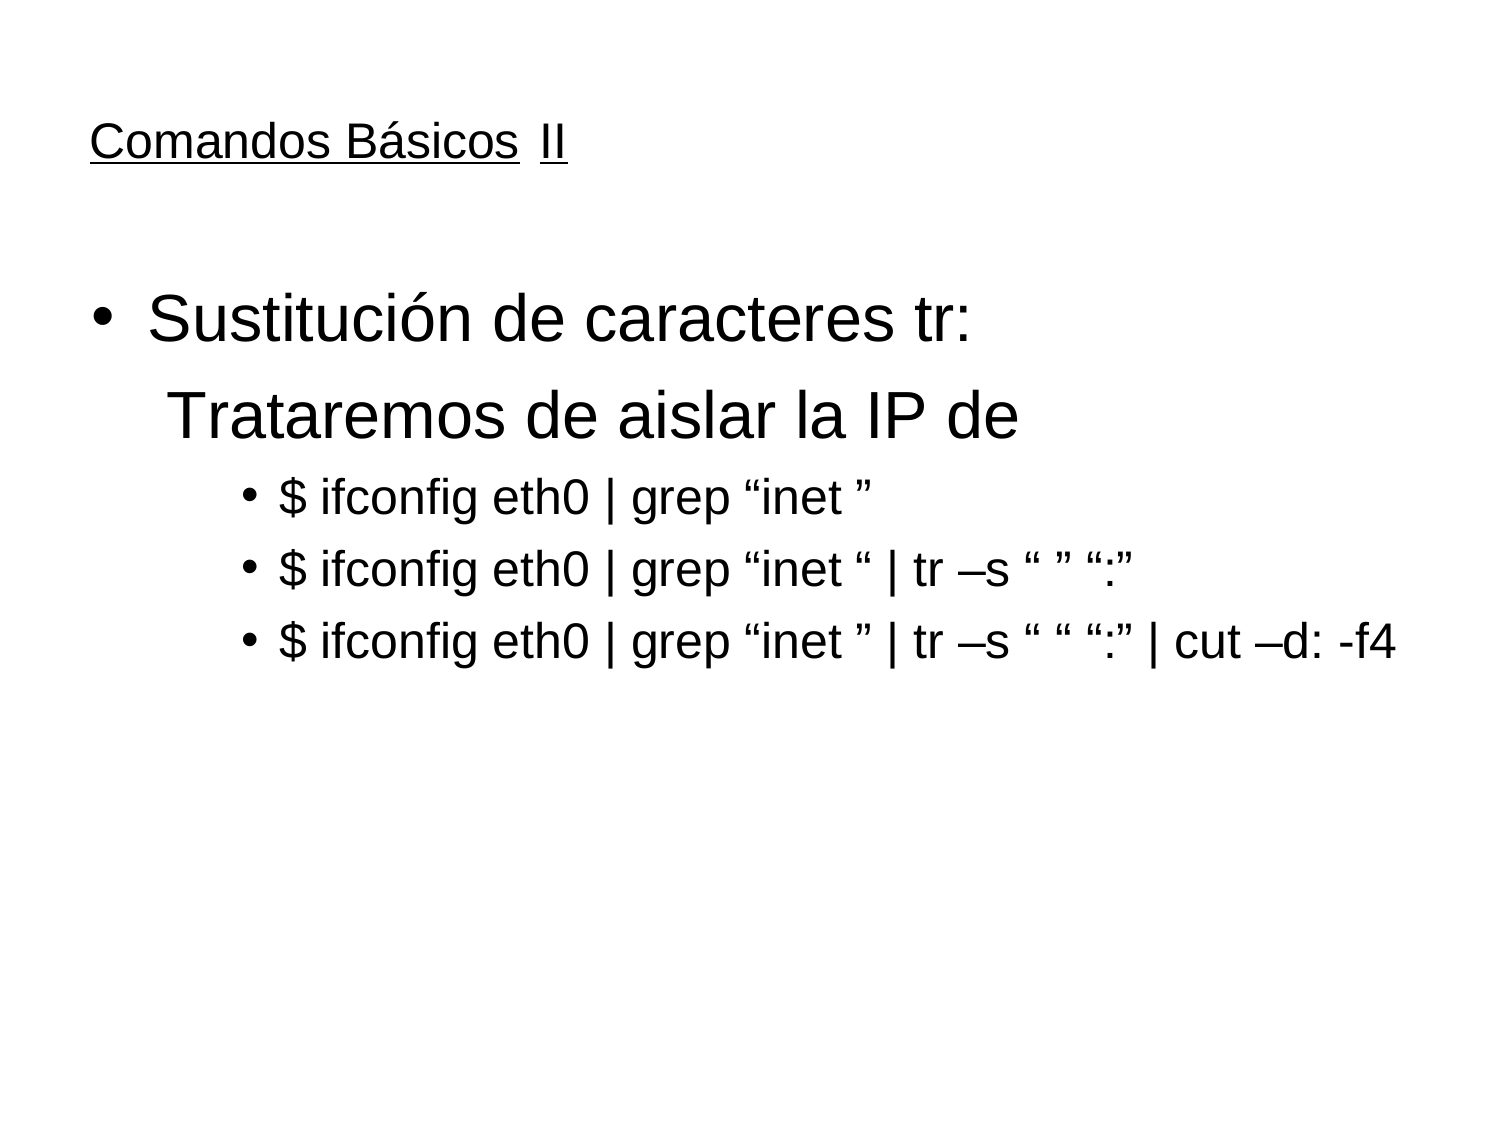

# Comandos Básicos	II
Sustitución de caracteres tr:
	 Trataremos de aislar la IP de
$ ifconfig eth0 | grep “inet ”
$ ifconfig eth0 | grep “inet “ | tr –s “ ” “:”
$ ifconfig eth0 | grep “inet ” | tr –s “ “ “:” | cut –d: -f4